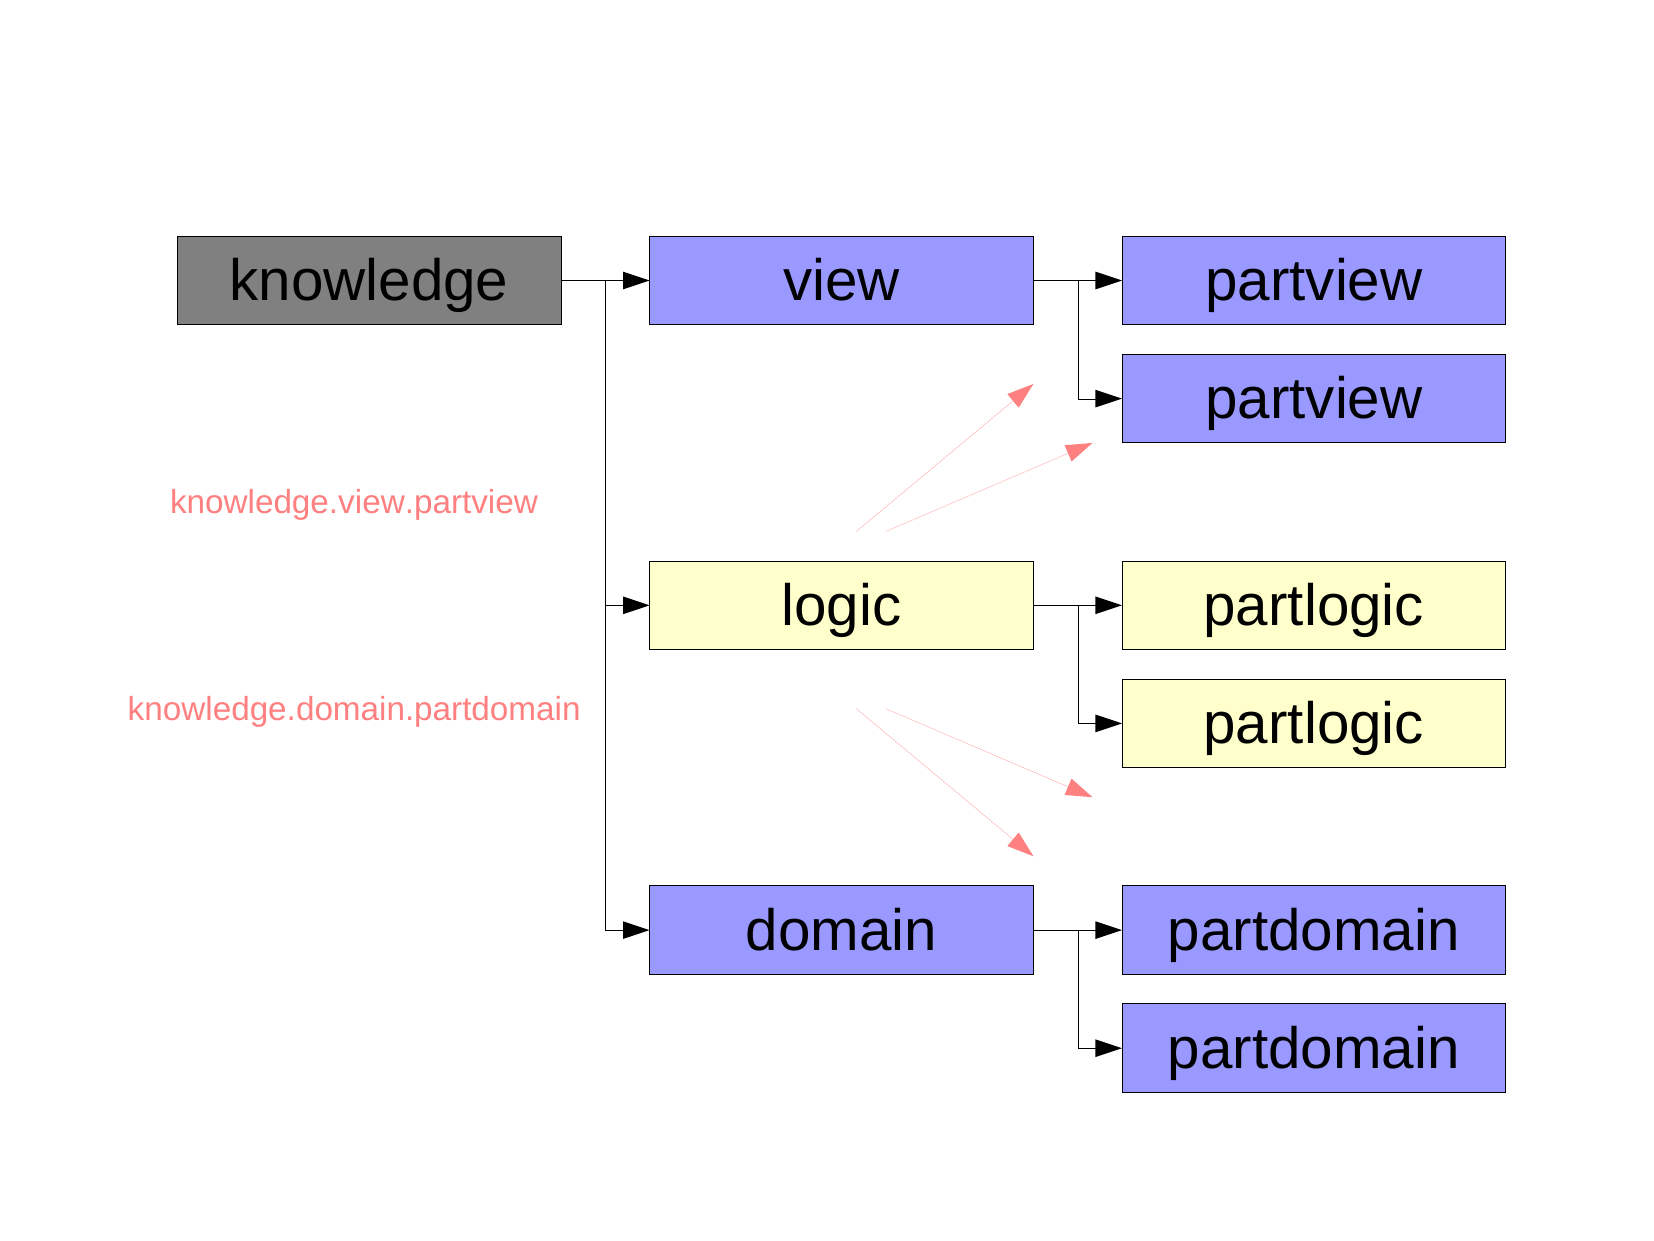

knowledge
knowledge
domain
partdomain
partdomain
knowledge
logic
partlogic
partlogic
knowledge
view
partview
partview
knowledge.view.partview
knowledge.domain.partdomain